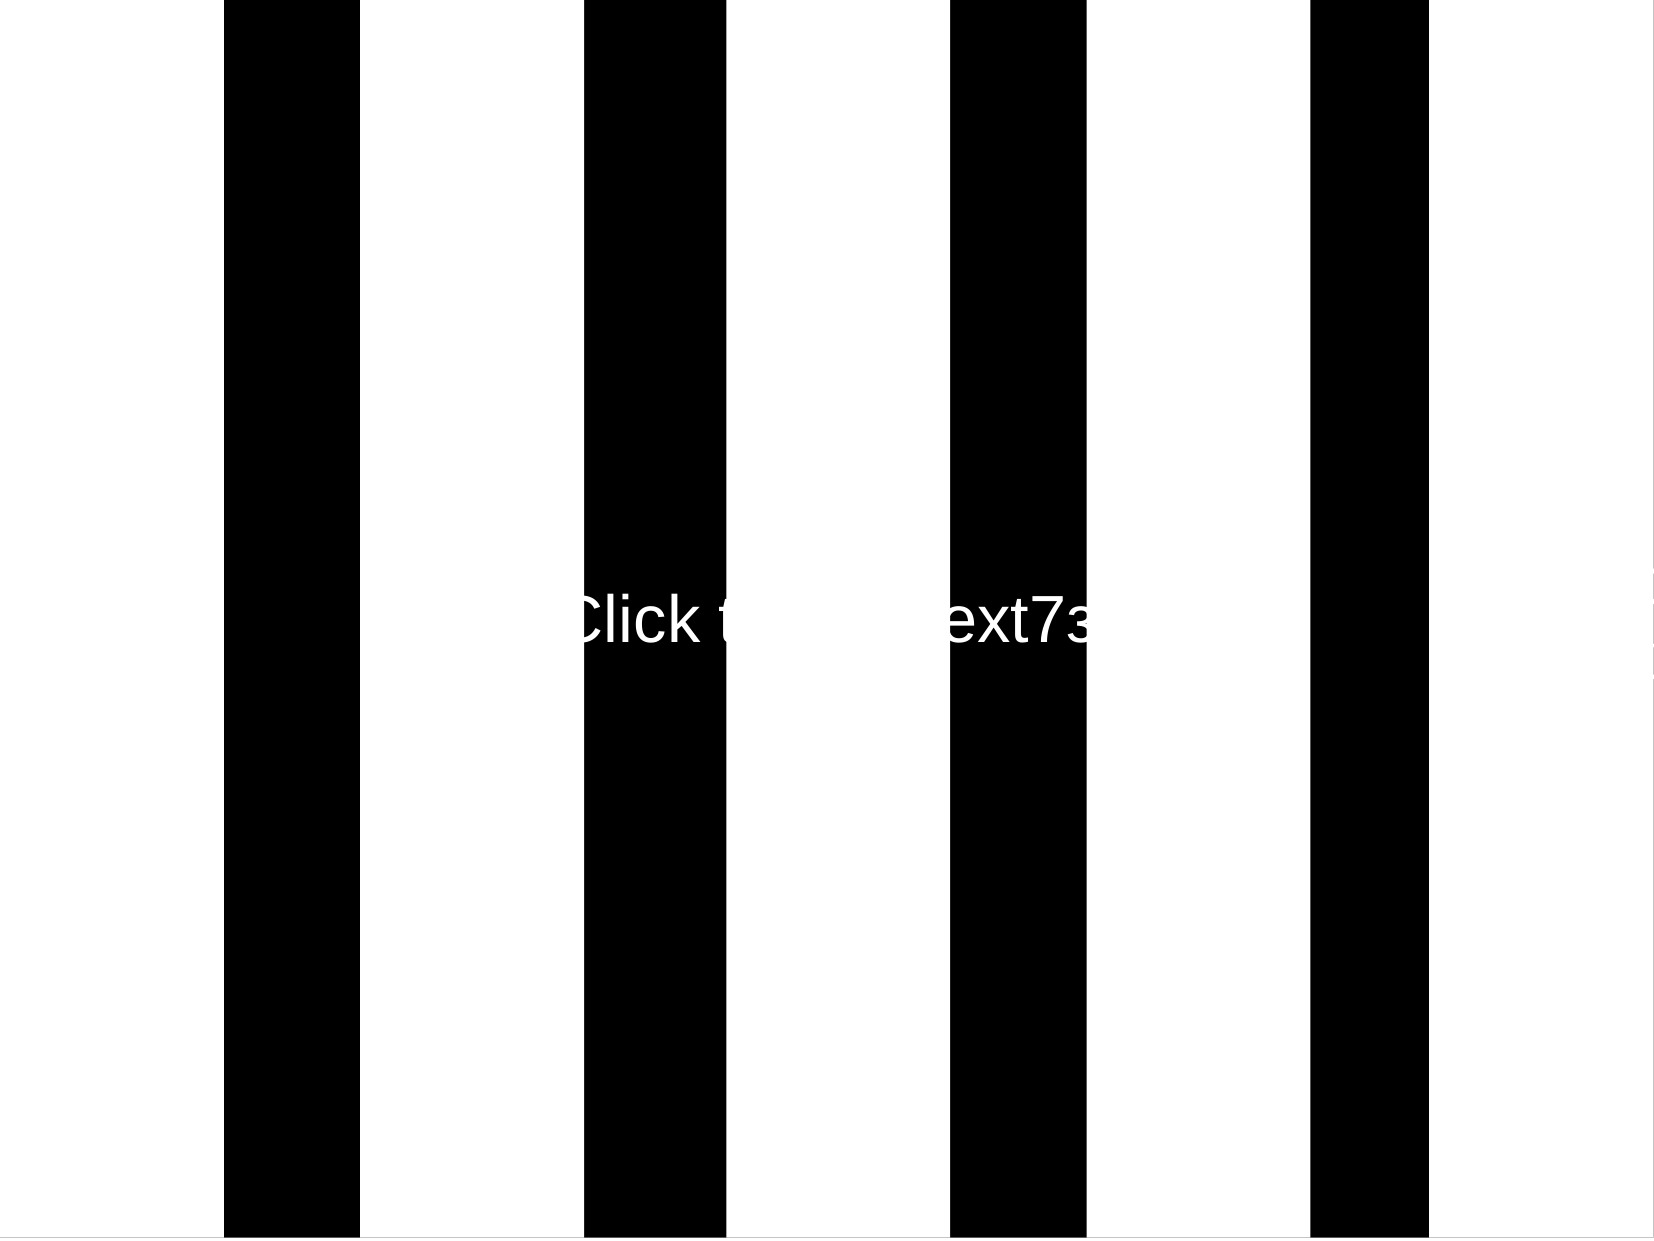

Click to add text
Click to add text7з
Click to add text
Click to add text7з
Click to add text
Click to add text